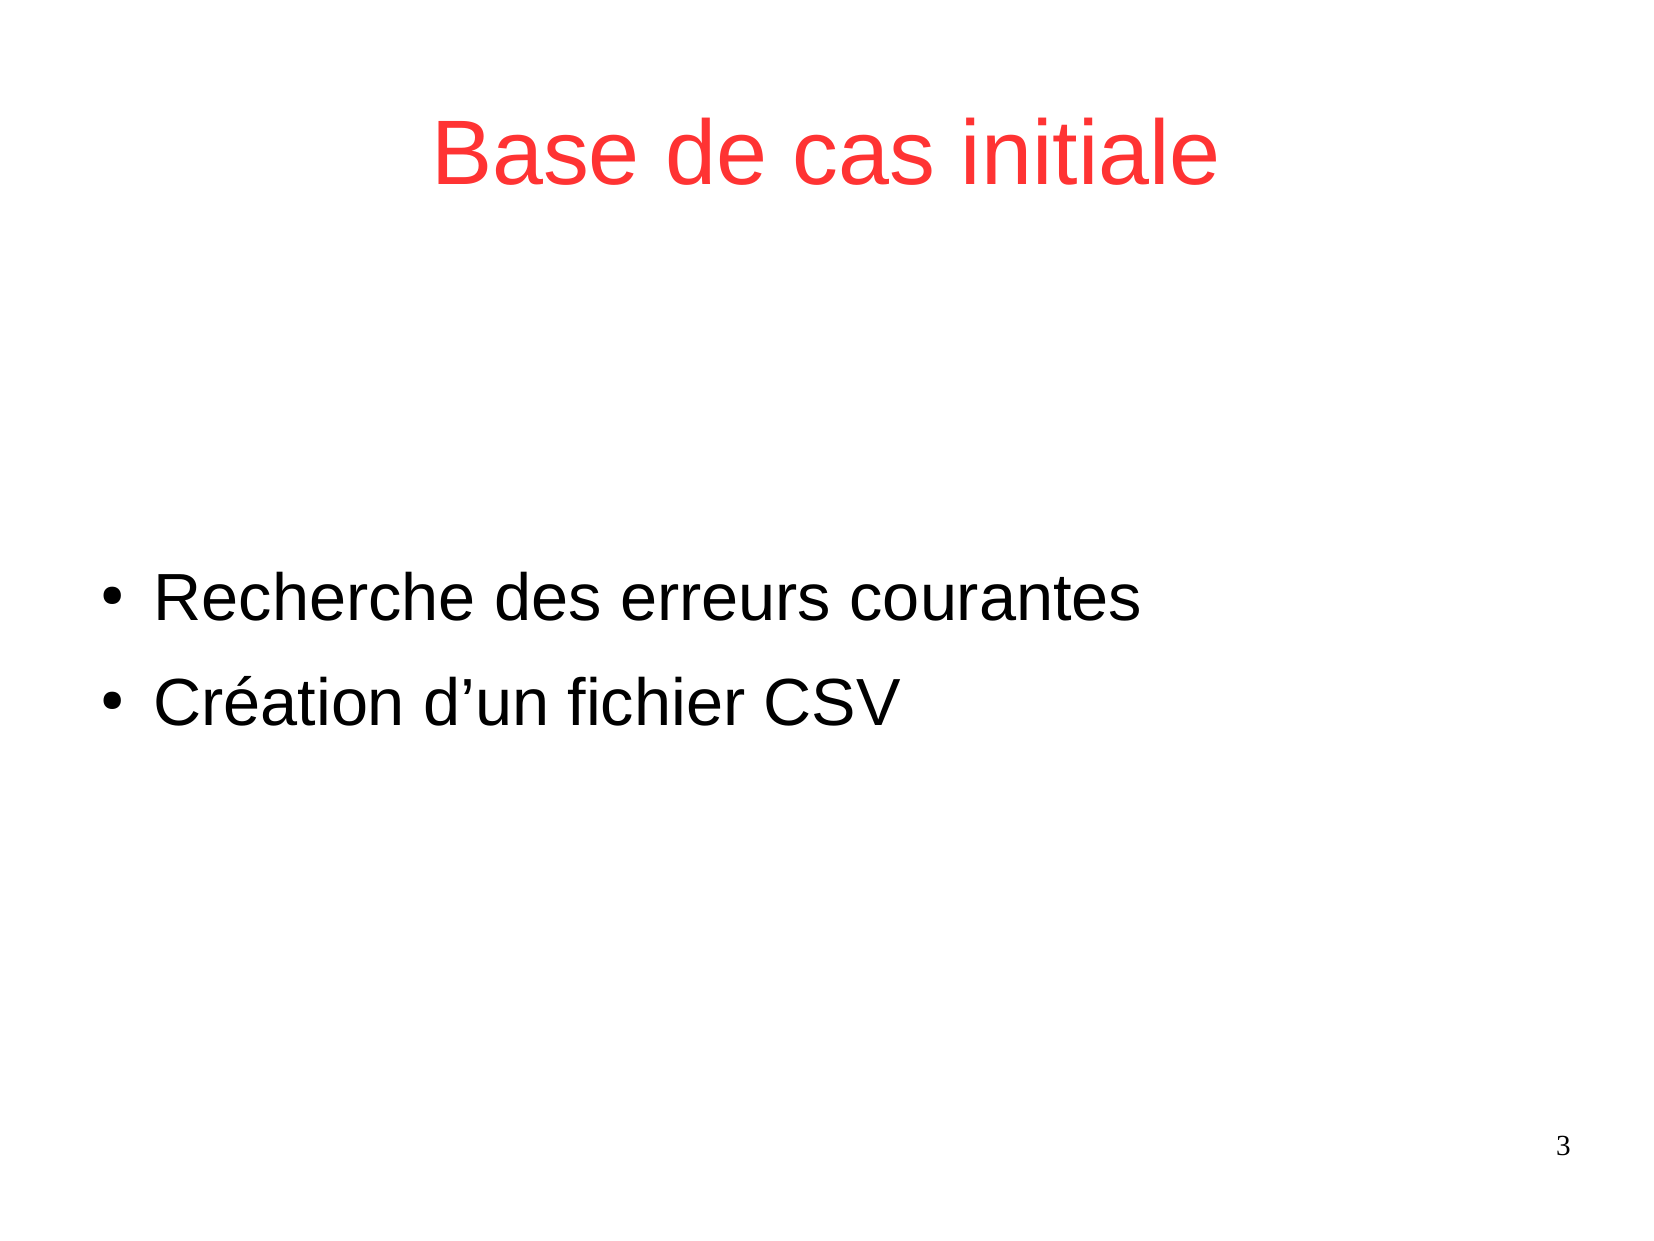

# Base de cas initiale
Recherche des erreurs courantes
Création d’un fichier CSV
3